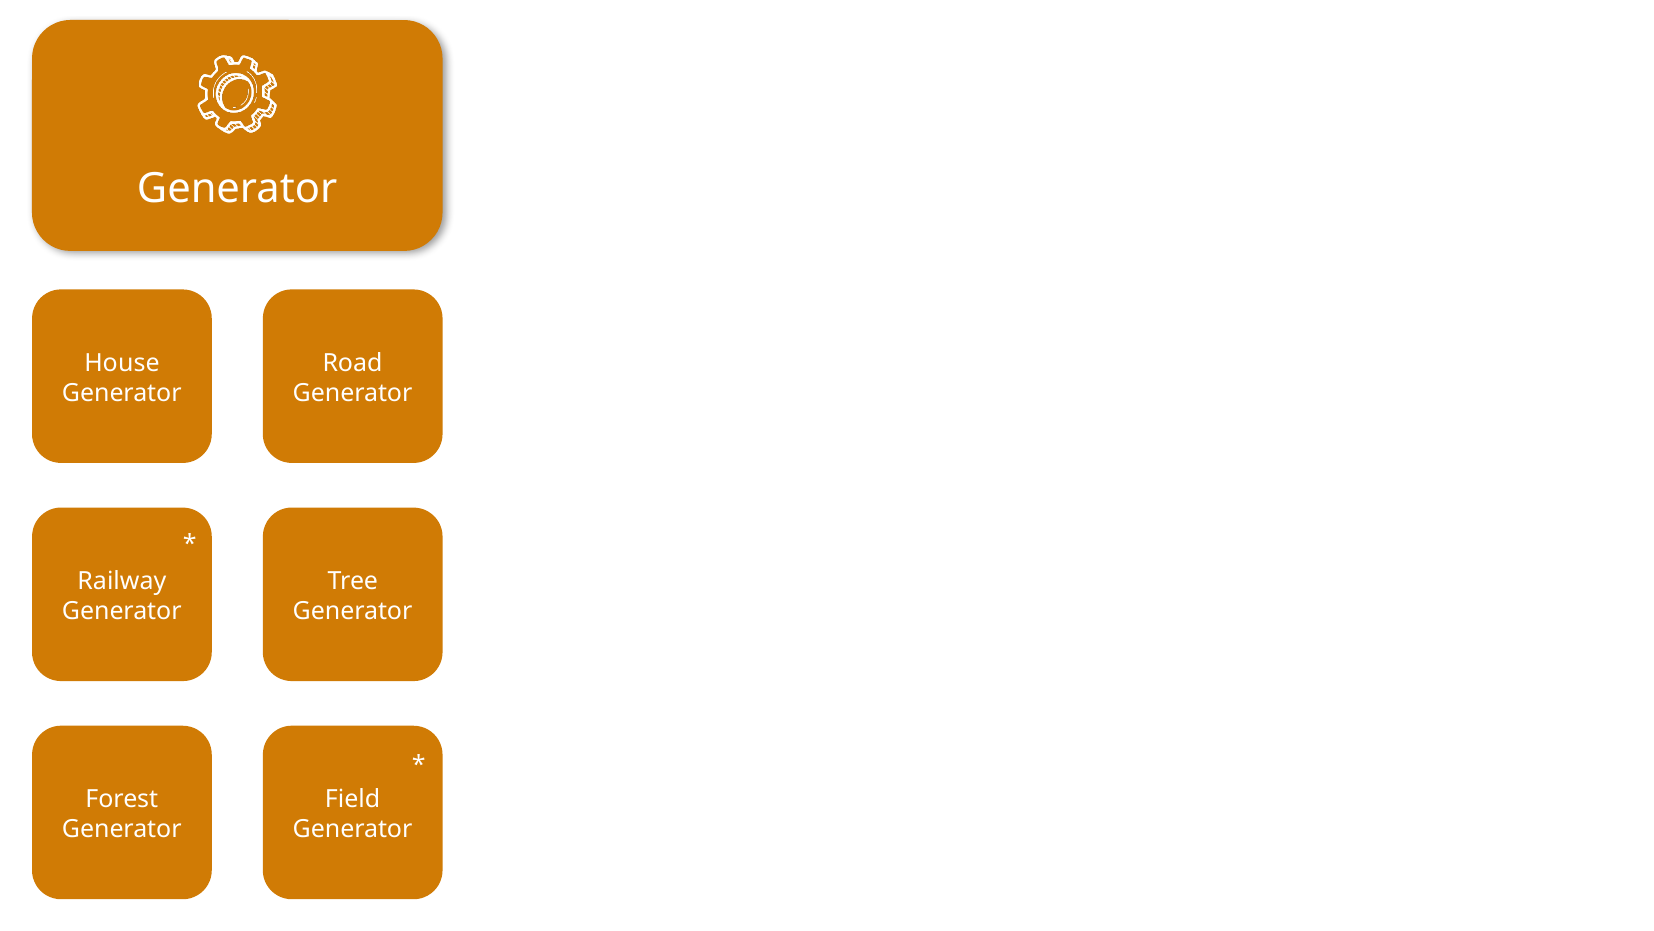

Generator
House Generator
Road Generator
Railway Generator
Tree Generator
*
*
Forest Generator
Field Generator